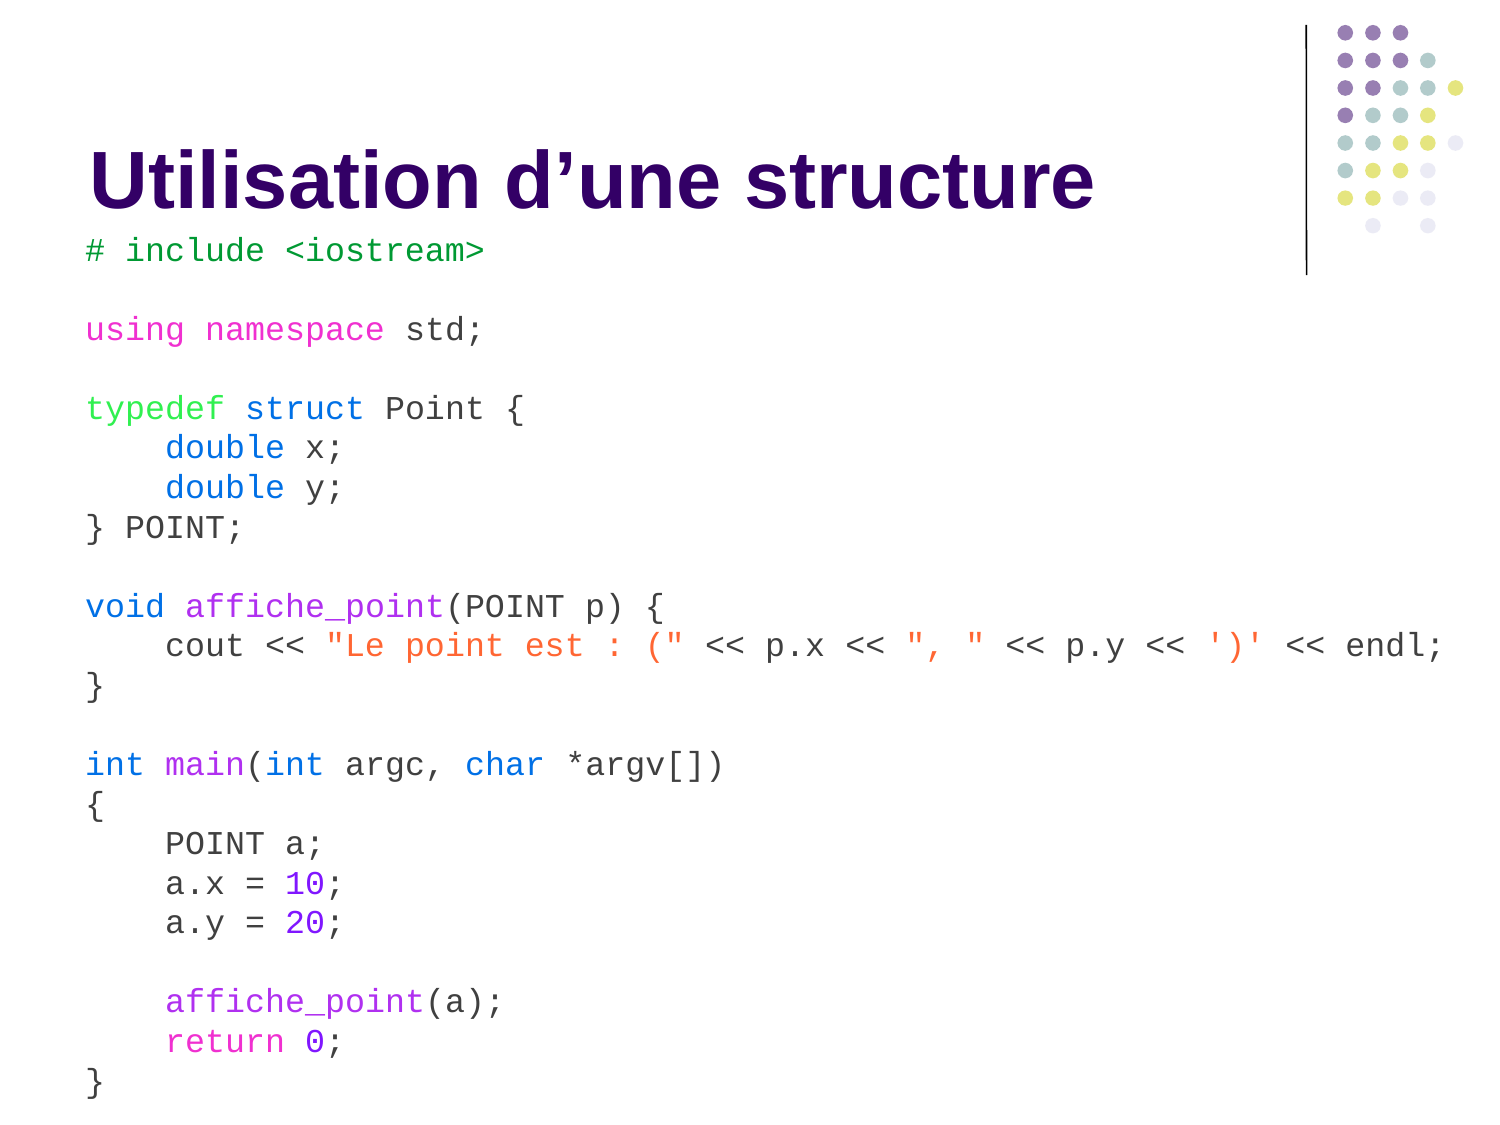

# Utilisation d’une structure
# include <iostream>
using namespace std;
typedef struct Point {
 double x;
 double y;
} POINT;
void affiche_point(POINT p) {
 cout << "Le point est : (" << p.x << ", " << p.y << ')' << endl;
}
int main(int argc, char *argv[])
{
 POINT a;
 a.x = 10;
 a.y = 20;
 affiche_point(a);
 return 0;
}